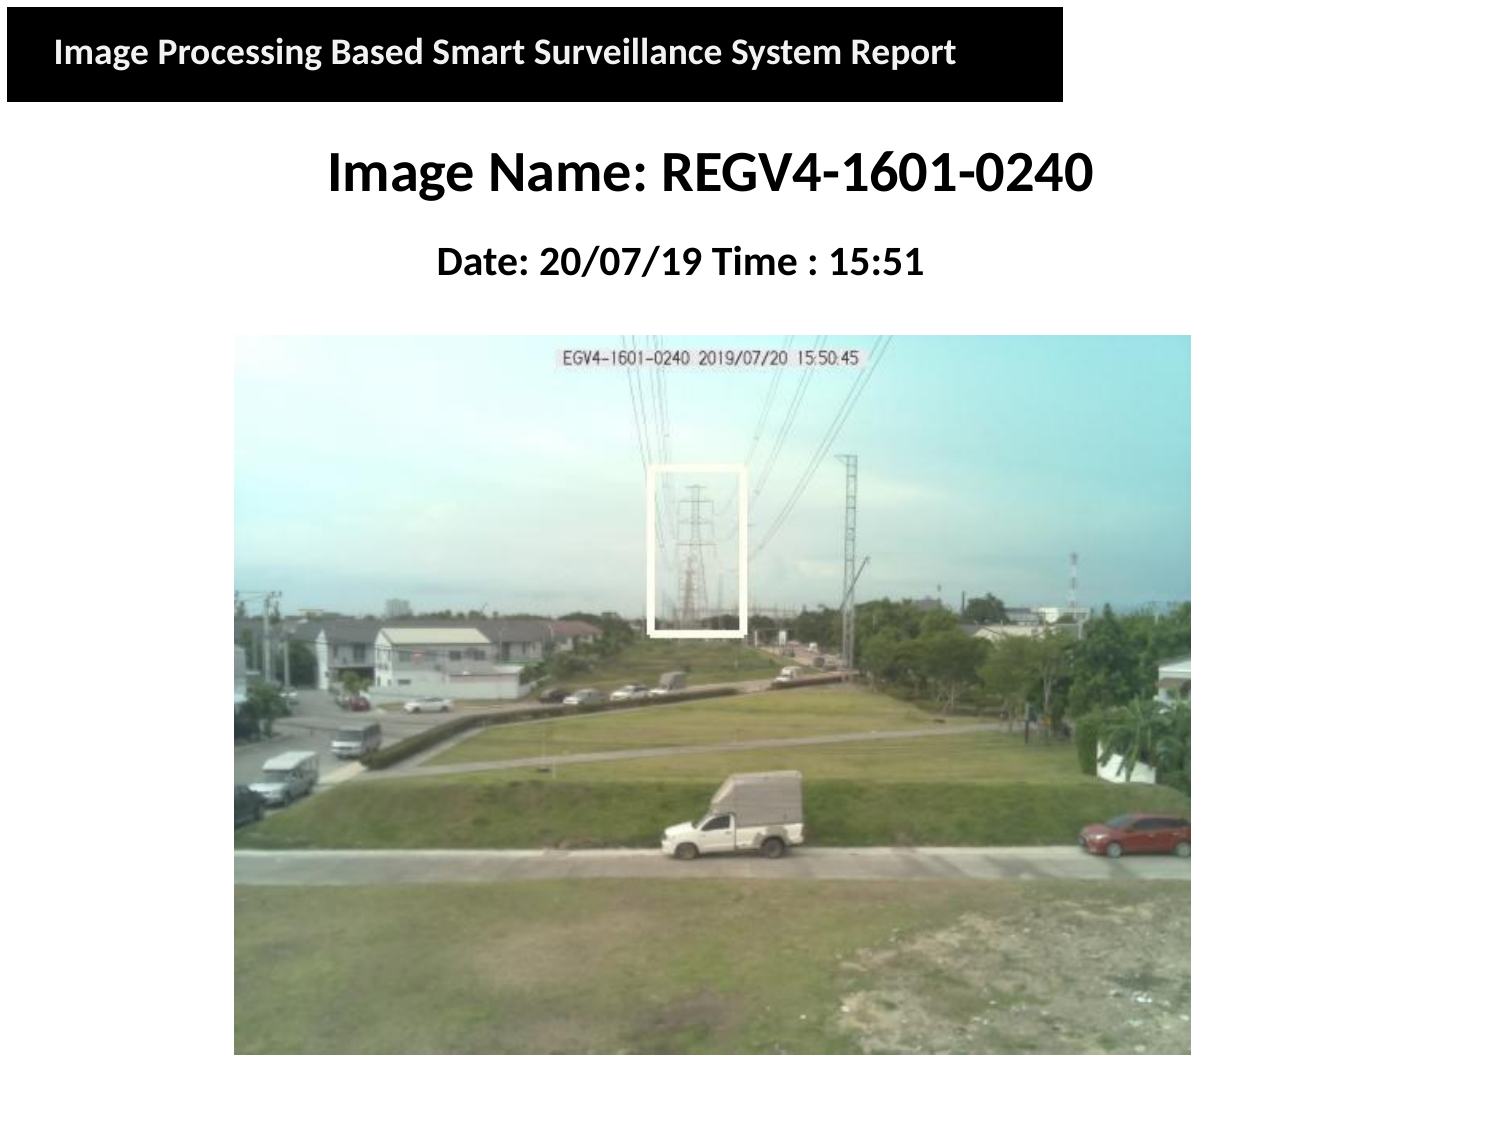

Image Processing Based Smart Surveillance System Report
Image Name: REGV4-1601-0240
Date: 20/07/19 Time : 15:51